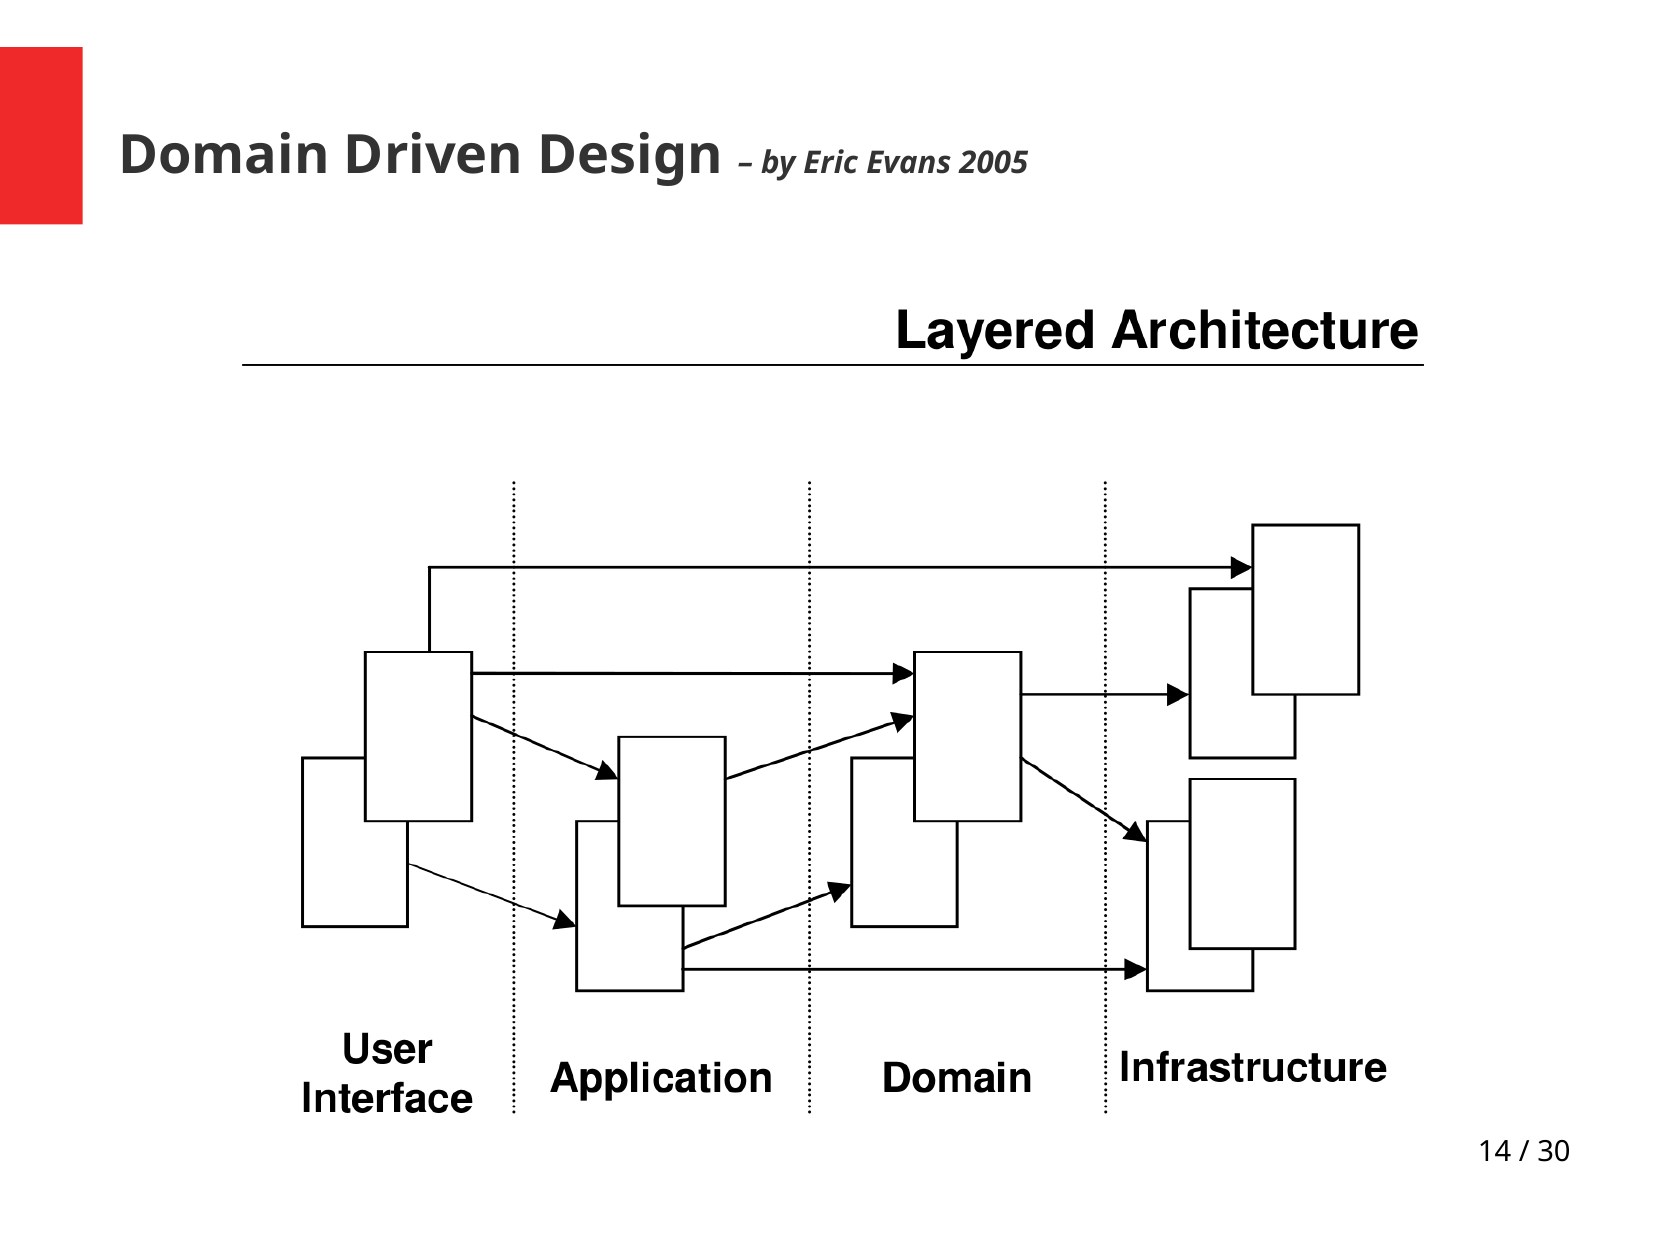

# Domain Driven Design – by Eric Evans 2005
14